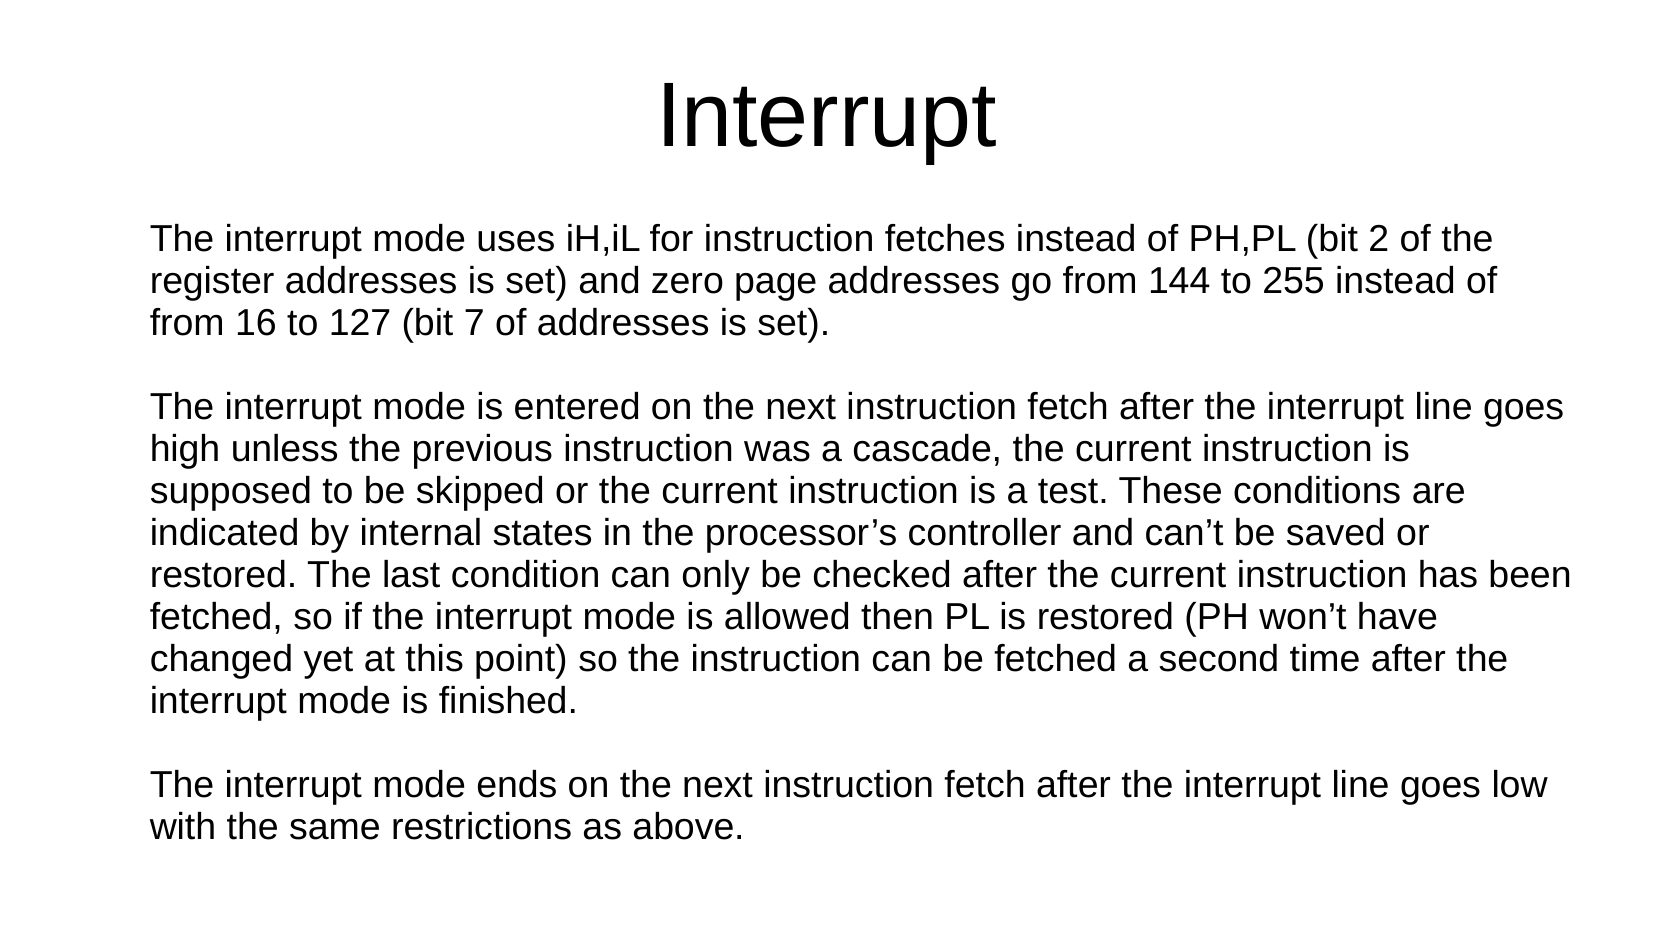

# Interrupt
The interrupt mode uses iH,iL for instruction fetches instead of PH,PL (bit 2 of the register addresses is set) and zero page addresses go from 144 to 255 instead of from 16 to 127 (bit 7 of addresses is set).
The interrupt mode is entered on the next instruction fetch after the interrupt line goes high unless the previous instruction was a cascade, the current instruction is supposed to be skipped or the current instruction is a test. These conditions are indicated by internal states in the processor’s controller and can’t be saved or restored. The last condition can only be checked after the current instruction has been fetched, so if the interrupt mode is allowed then PL is restored (PH won’t have changed yet at this point) so the instruction can be fetched a second time after the interrupt mode is finished.
The interrupt mode ends on the next instruction fetch after the interrupt line goes low with the same restrictions as above.